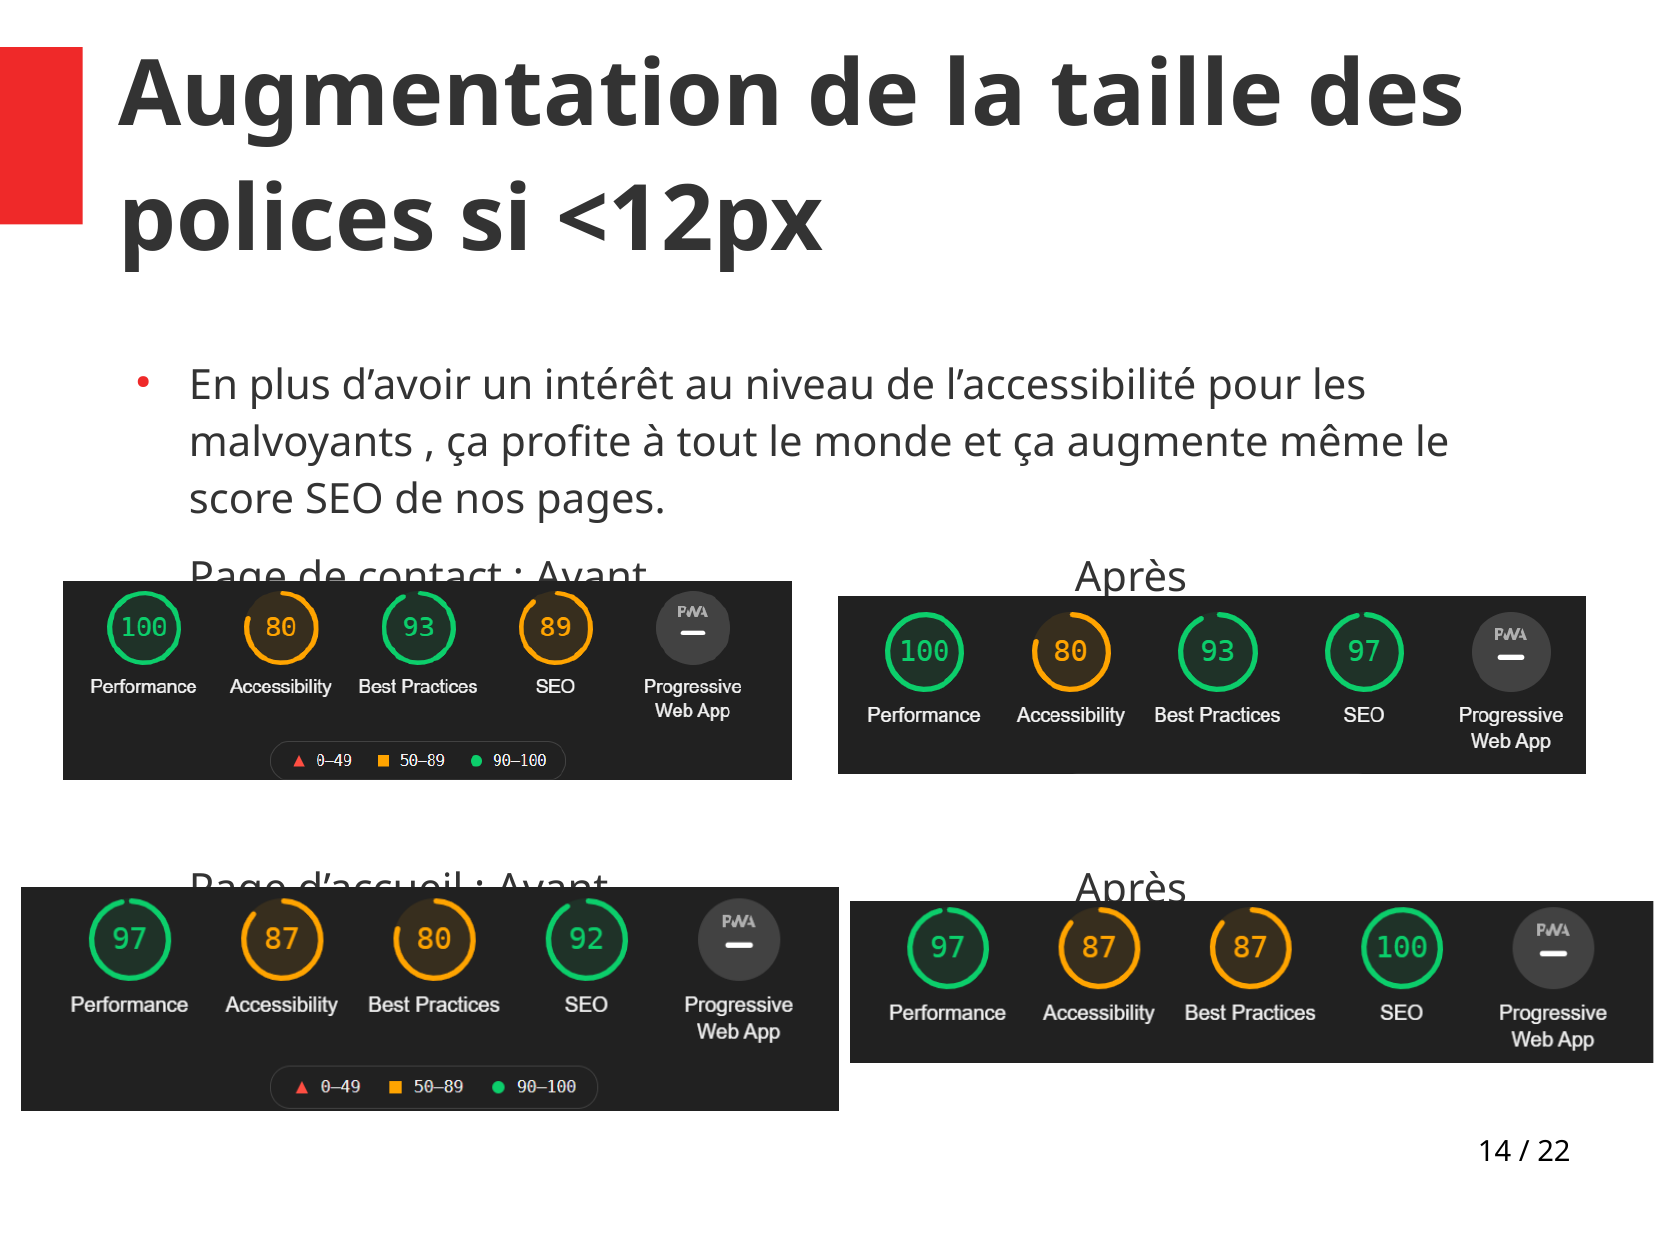

# Augmentation de la taille des polices si <12px
En plus d’avoir un intérêt au niveau de l’accessibilité pour les malvoyants , ça profite à tout le monde et ça augmente même le score SEO de nos pages.
Page de contact : Avant						Après
Page d’accueil : Avant							Après
14